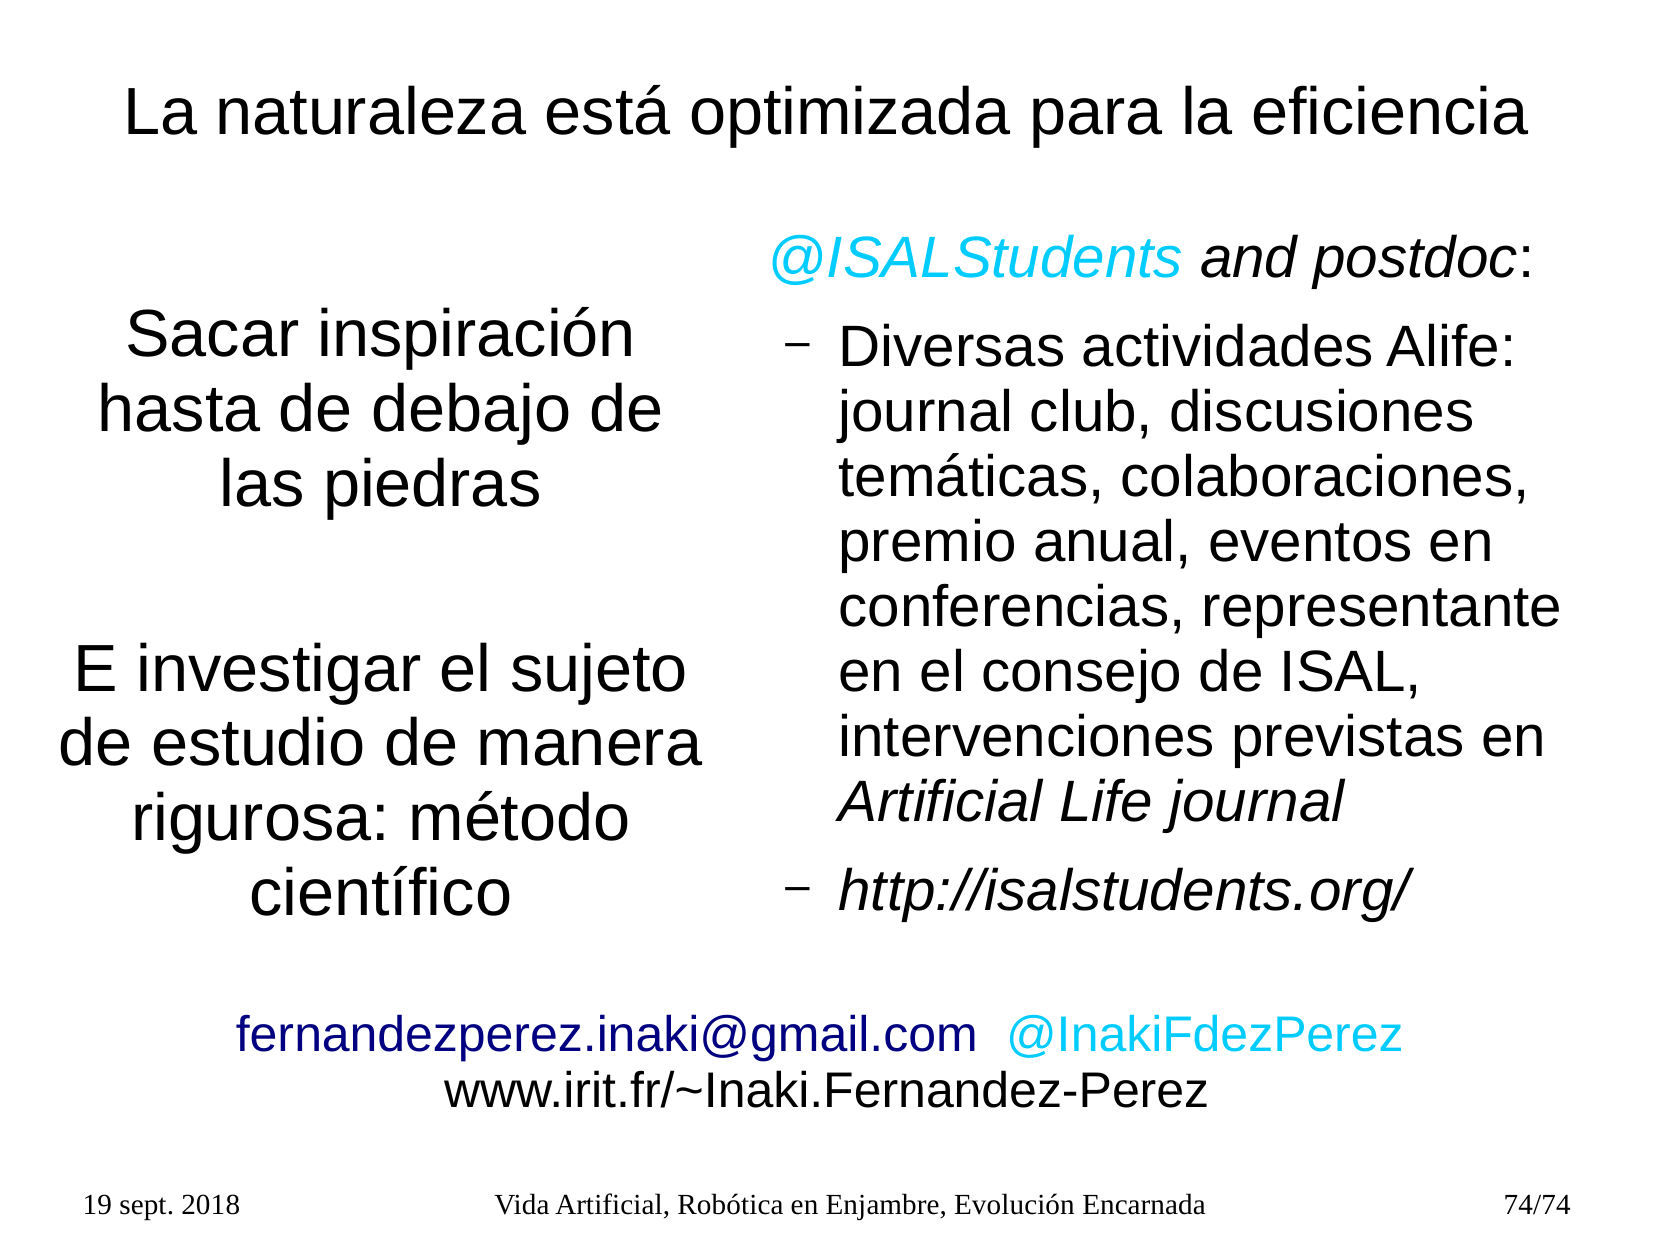

# La naturaleza está optimizada para la eficiencia
@ISALStudents and postdoc:
Diversas actividades Alife: journal club, discusiones temáticas, colaboraciones, premio anual, eventos en conferencias, representante en el consejo de ISAL, intervenciones previstas en Artificial Life journal
http://isalstudents.org/
Sacar inspiración hasta de debajo de las piedras
E investigar el sujeto de estudio de manera rigurosa: método científico
fernandezperez.inaki@gmail.com @InakiFdezPerez
www.irit.fr/~Inaki.Fernandez-Perez
19 sept. 2018
Vida Artificial, Robótica en Enjambre, Evolución Encarnada
74